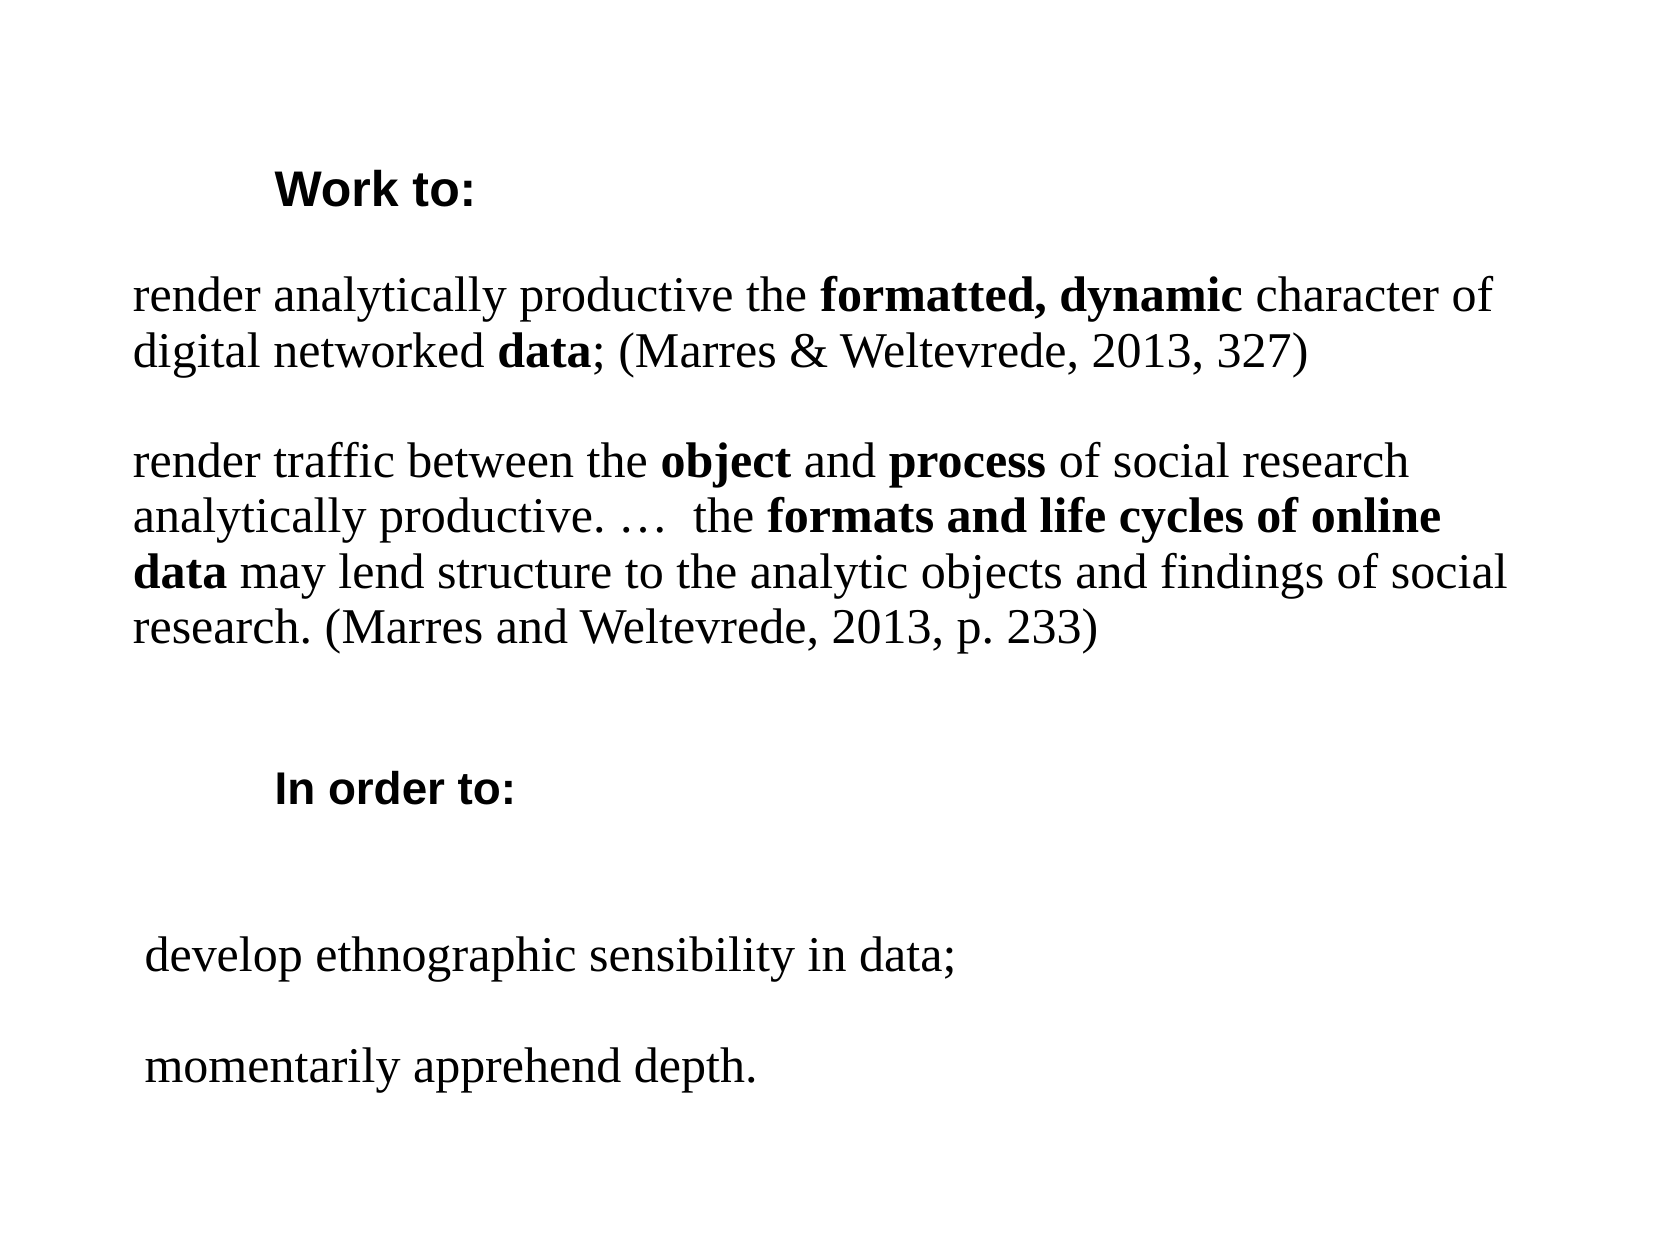

Work to:
render analytically productive the formatted, dynamic character of digital networked data; (Marres & Weltevrede, 2013, 327)
render traffic between the object and process of social research analytically productive. … the formats and life cycles of online data may lend structure to the analytic objects and findings of social research. (Marres and Weltevrede, 2013, p. 233)
In order to:
develop ethnographic sensibility in data;
momentarily apprehend depth.